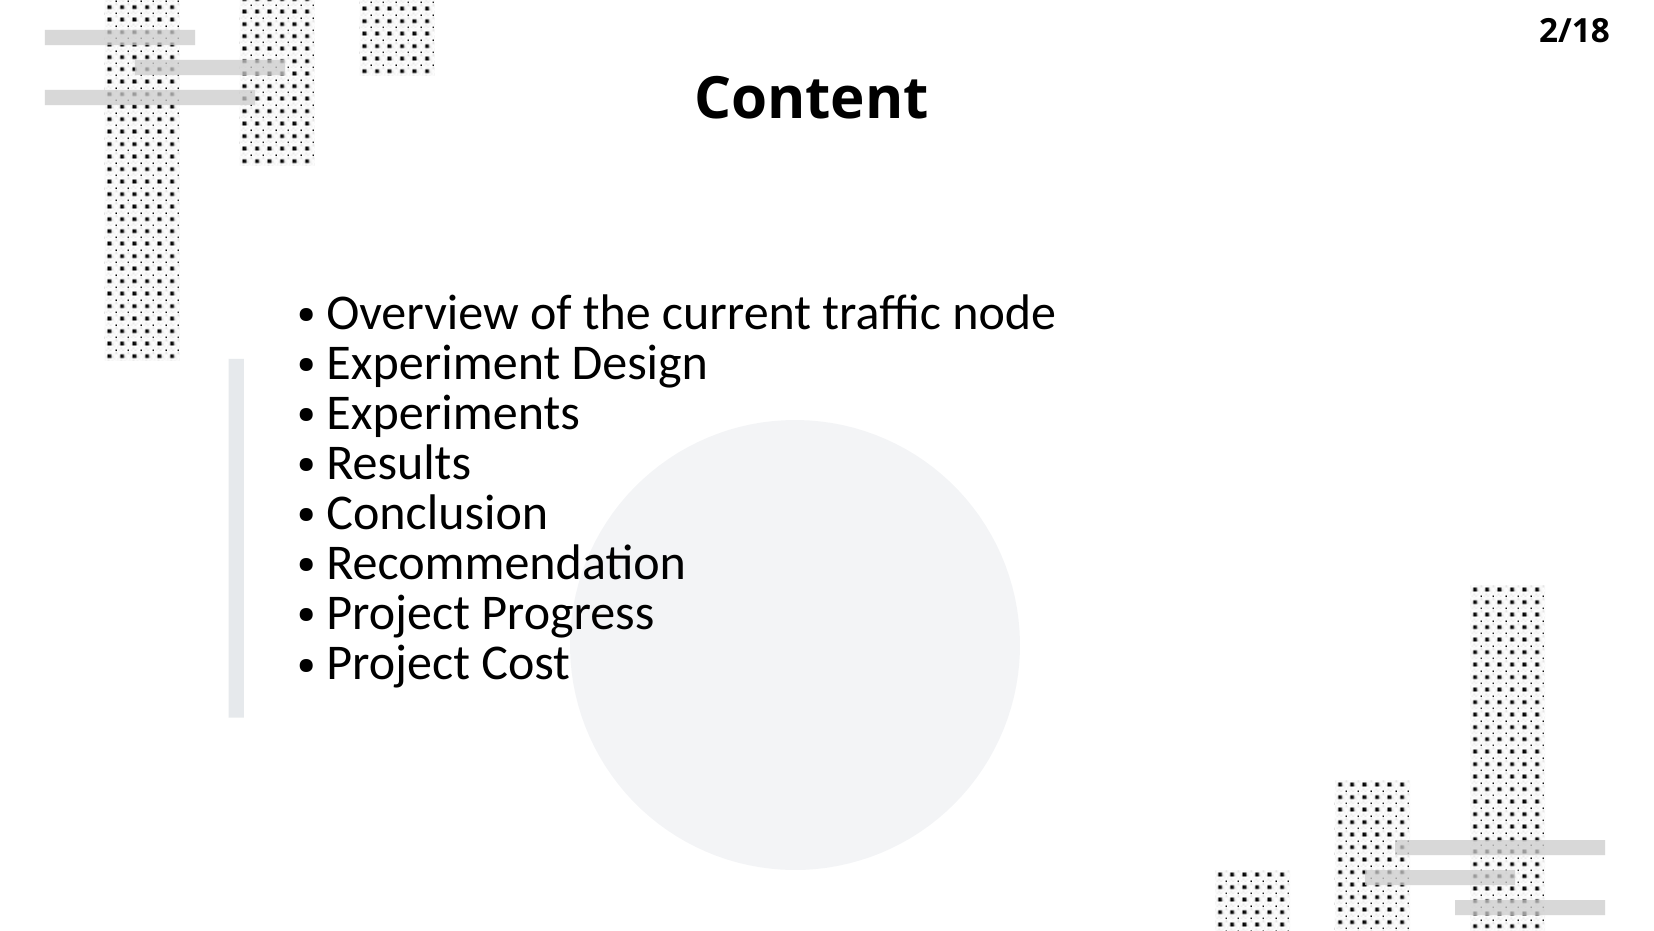

2/18
Content
 Overview of the current traffic node
 Experiment Design
 Experiments
 Results
 Conclusion
 Recommendation
 Project Progress
 Project Cost